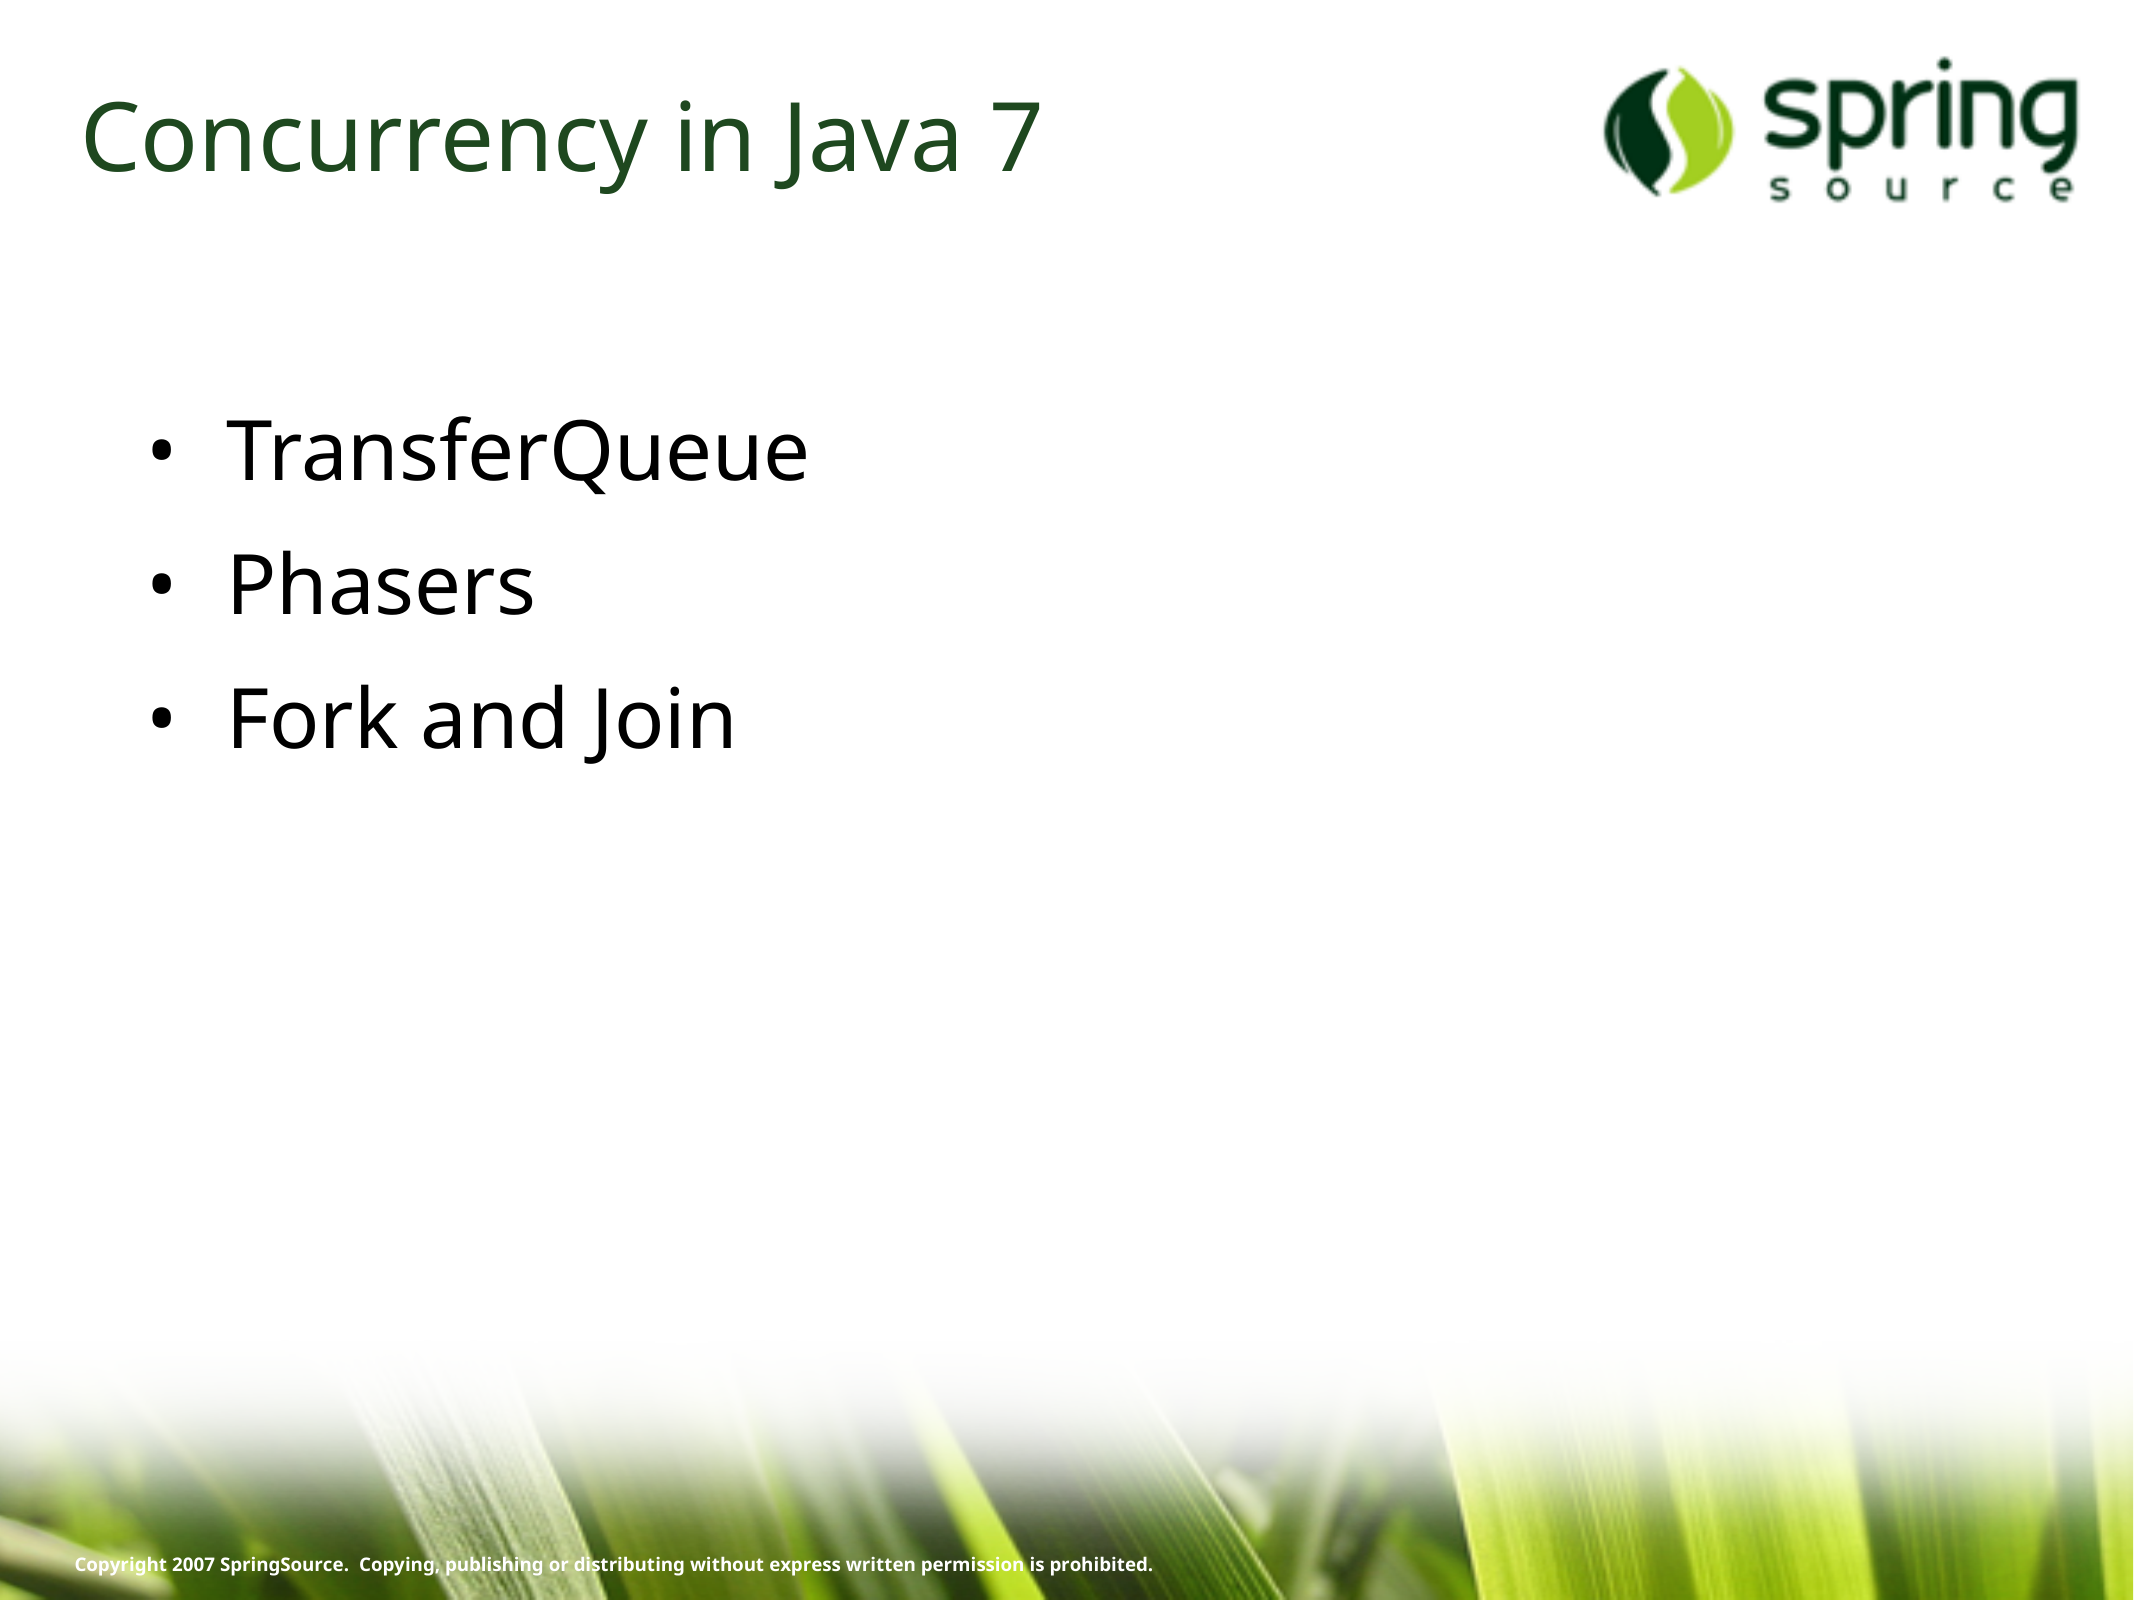

# Concurrency in Java 7
TransferQueue
Phasers
Fork and Join